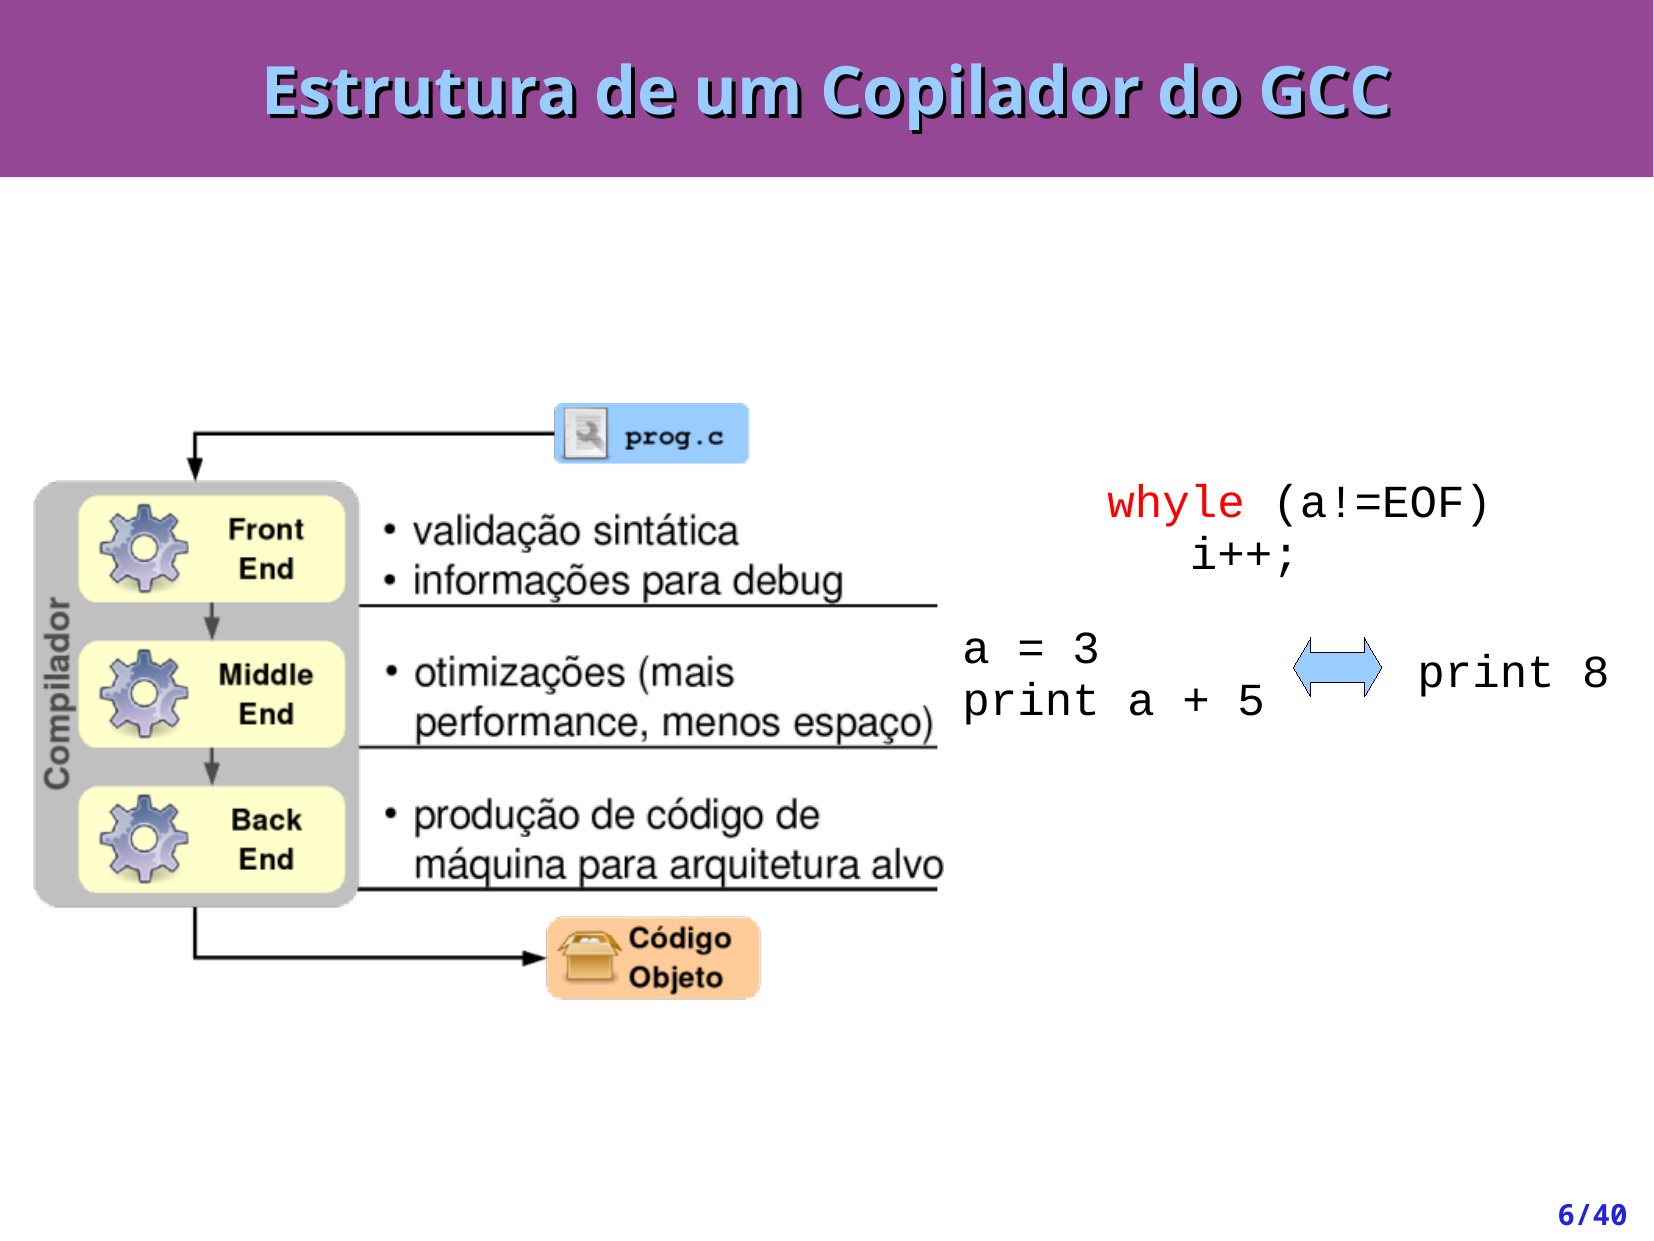

# Estrutura de um Copilador do GCC
whyle (a!=EOF)
 i++;
a = 3
print a + 5
print 8
6